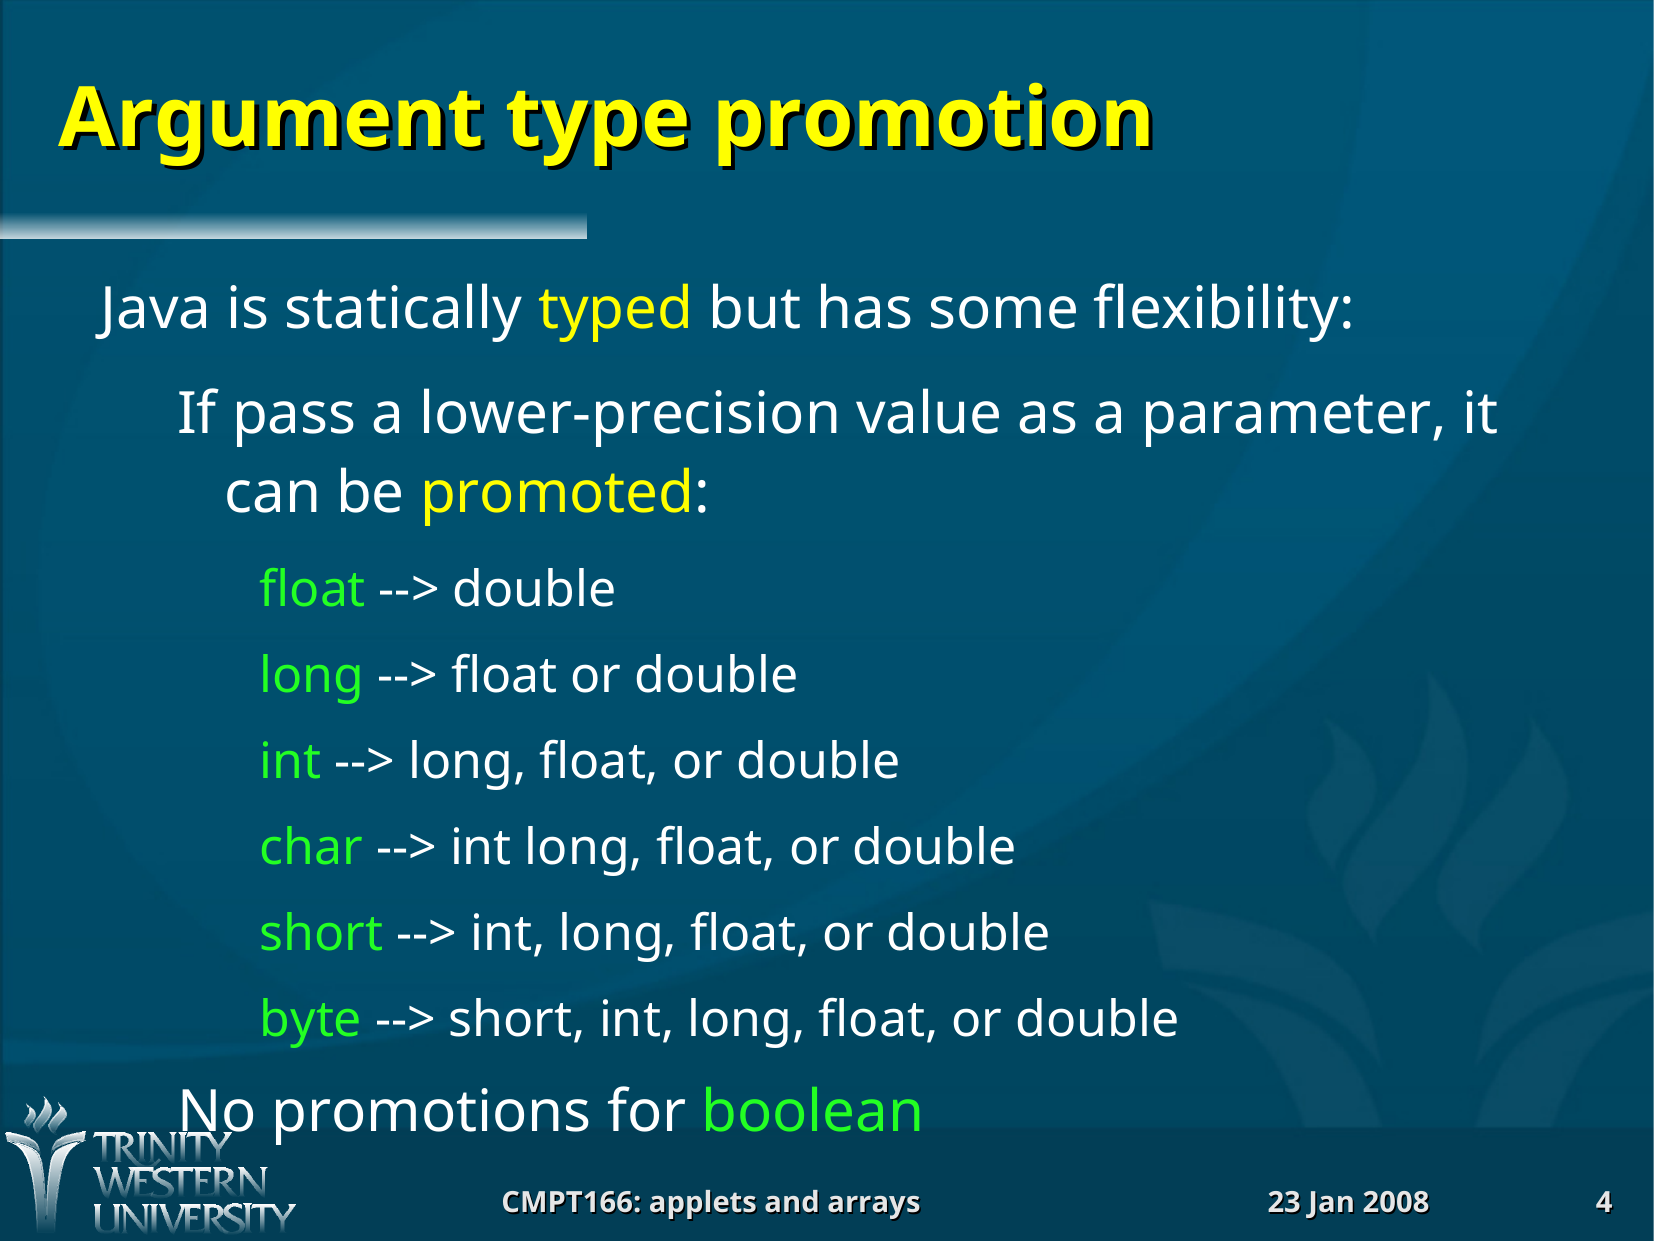

# Argument type promotion
Java is statically typed but has some flexibility:
If pass a lower-precision value as a parameter, it can be promoted:
float --> double
long --> float or double
int --> long, float, or double
char --> int long, float, or double
short --> int, long, float, or double
byte --> short, int, long, float, or double
No promotions for boolean
CMPT166: applets and arrays
23 Jan 2008
4